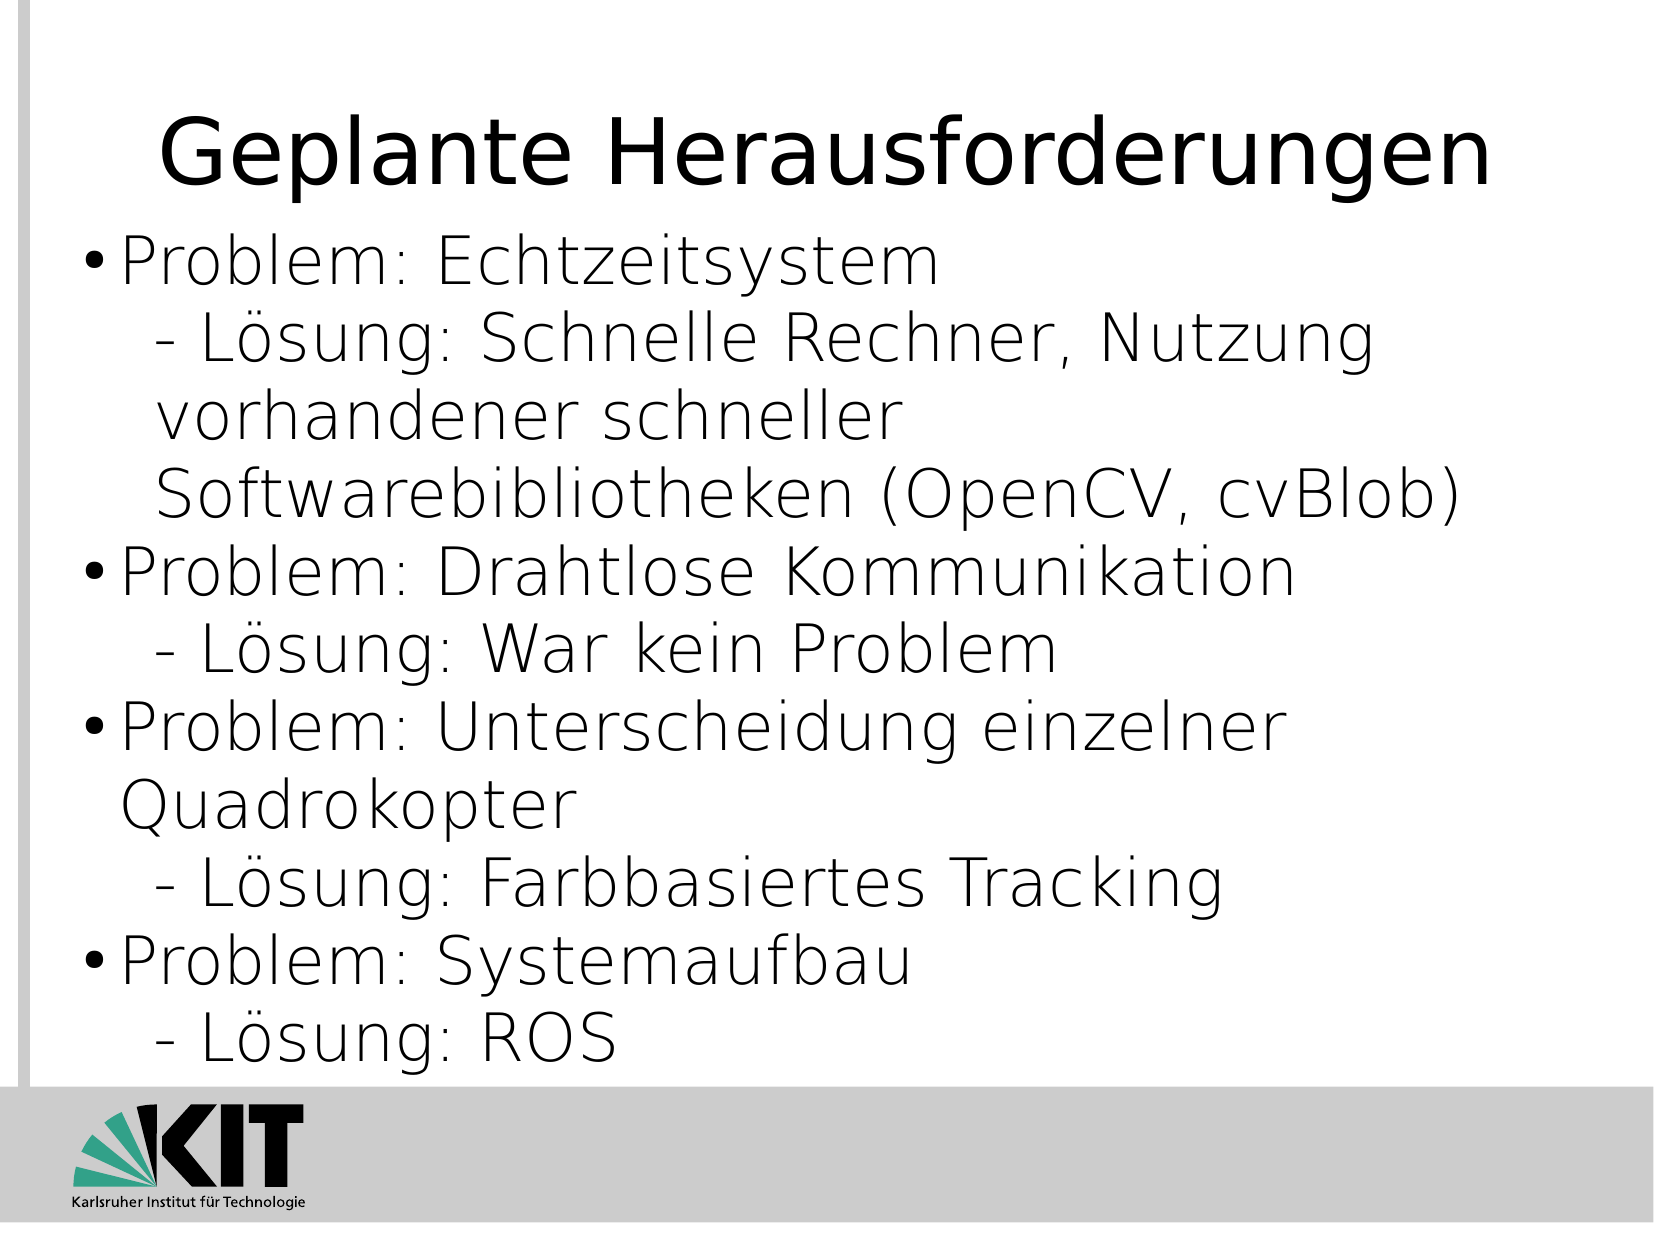

# Geplante Herausforderungen
Problem: Echtzeitsystem
- Lösung: Schnelle Rechner, Nutzung vorhandener schneller Softwarebibliotheken (OpenCV, cvBlob)
Problem: Drahtlose Kommunikation
- Lösung: War kein Problem
Problem: Unterscheidung einzelner Quadrokopter
- Lösung: Farbbasiertes Tracking
Problem: Systemaufbau
- Lösung: ROS